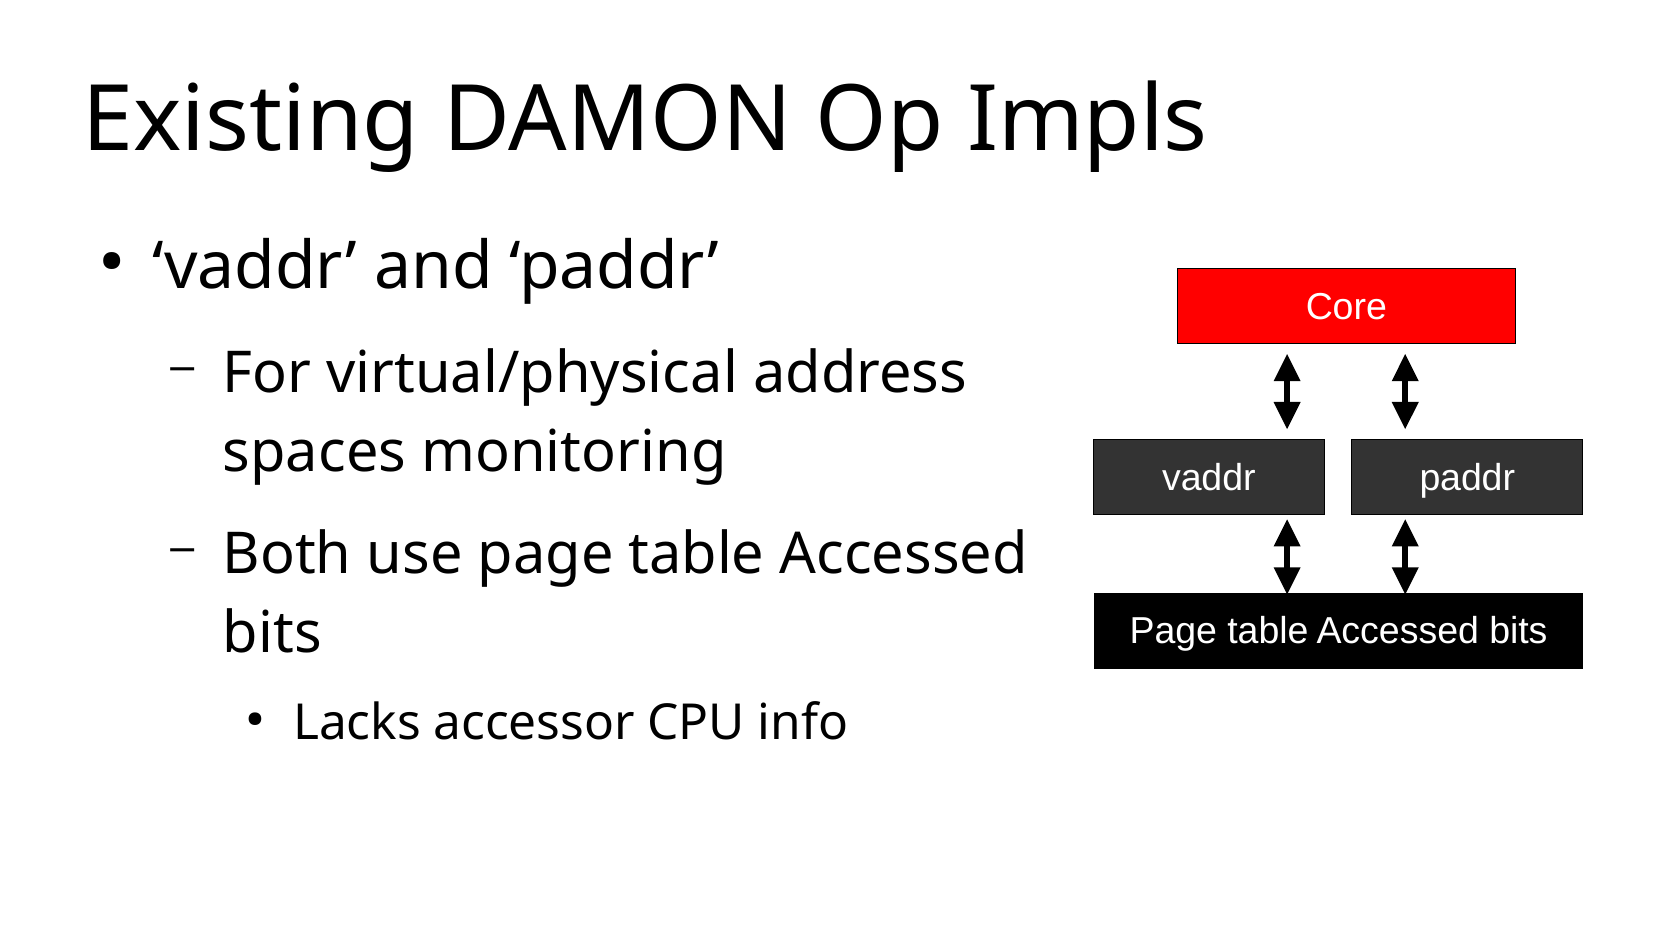

# Existing DAMON Op Impls
‘vaddr’ and ‘paddr’
For virtual/physical address spaces monitoring
Both use page table Accessed bits
Lacks accessor CPU info
Core
vaddr
paddr
Page table Accessed bits